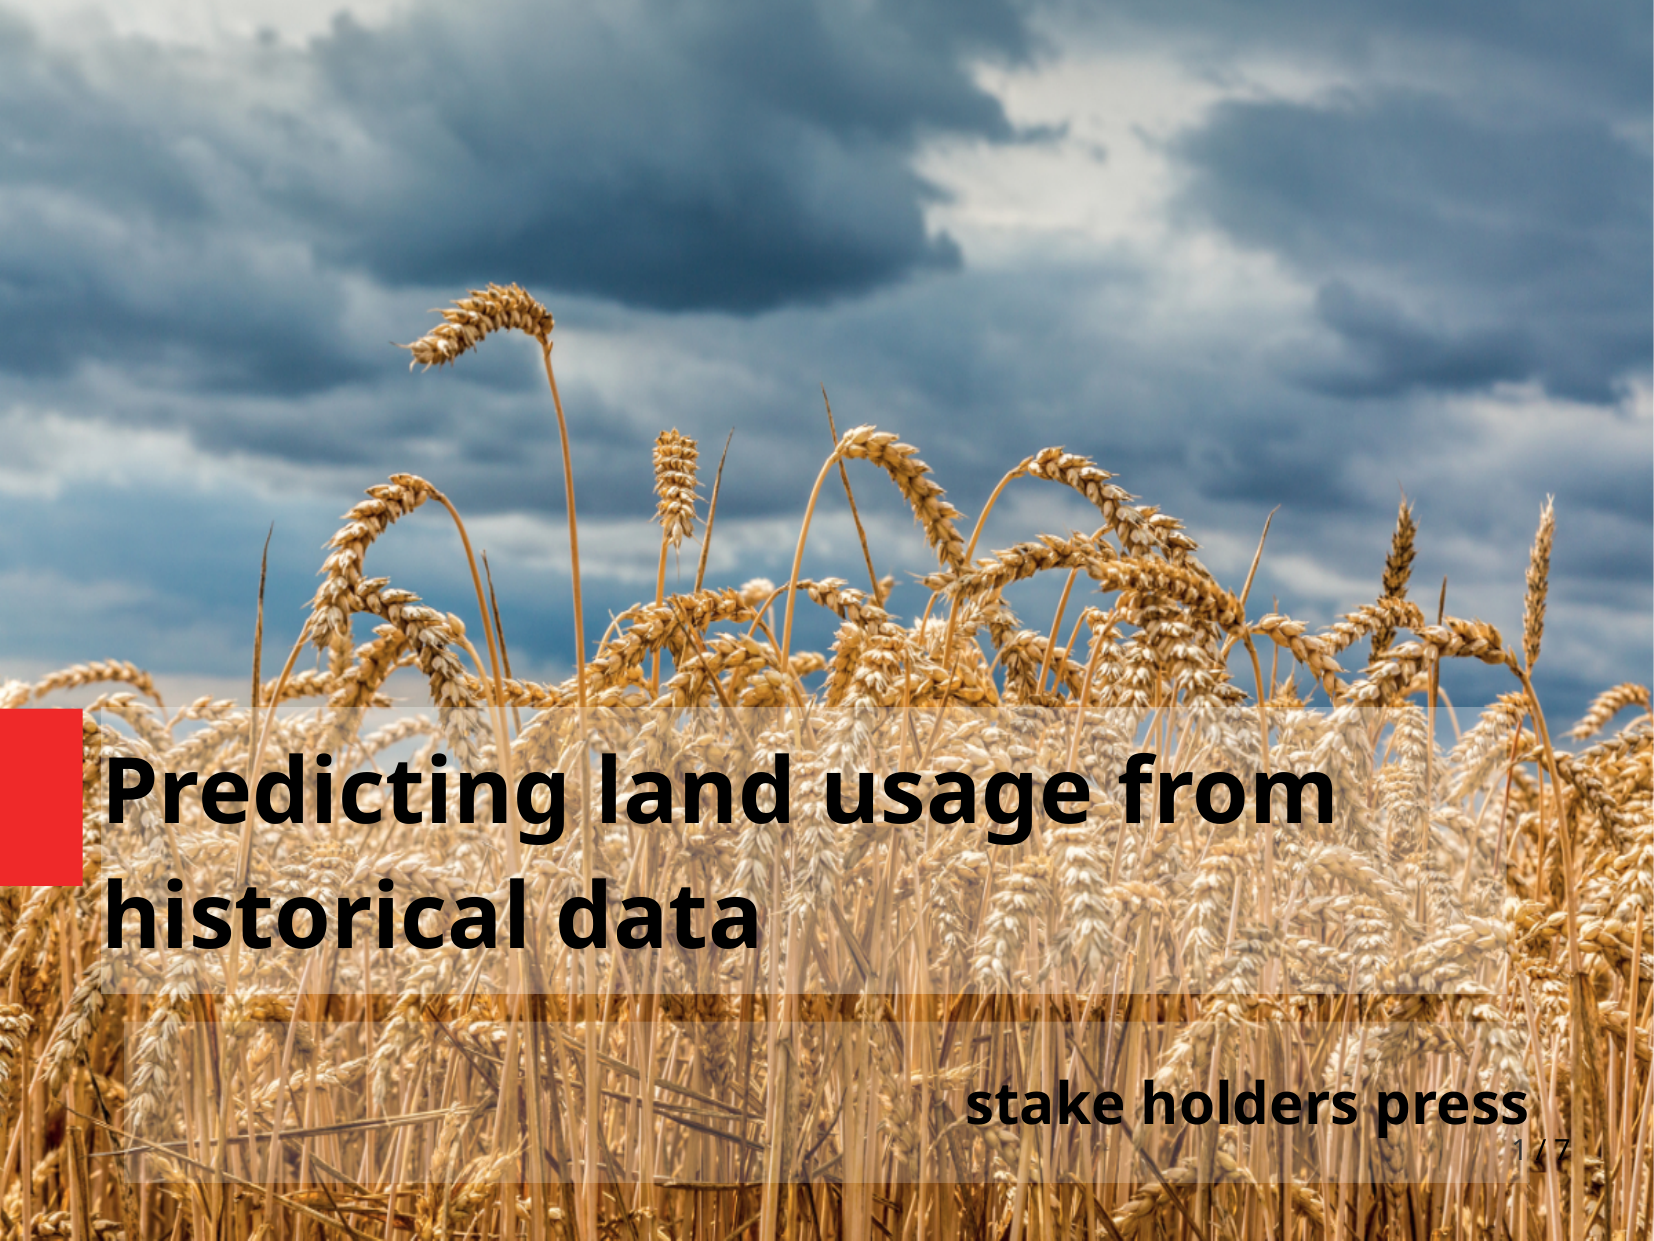

# Predicting land usage from historical data
stake holders press
1